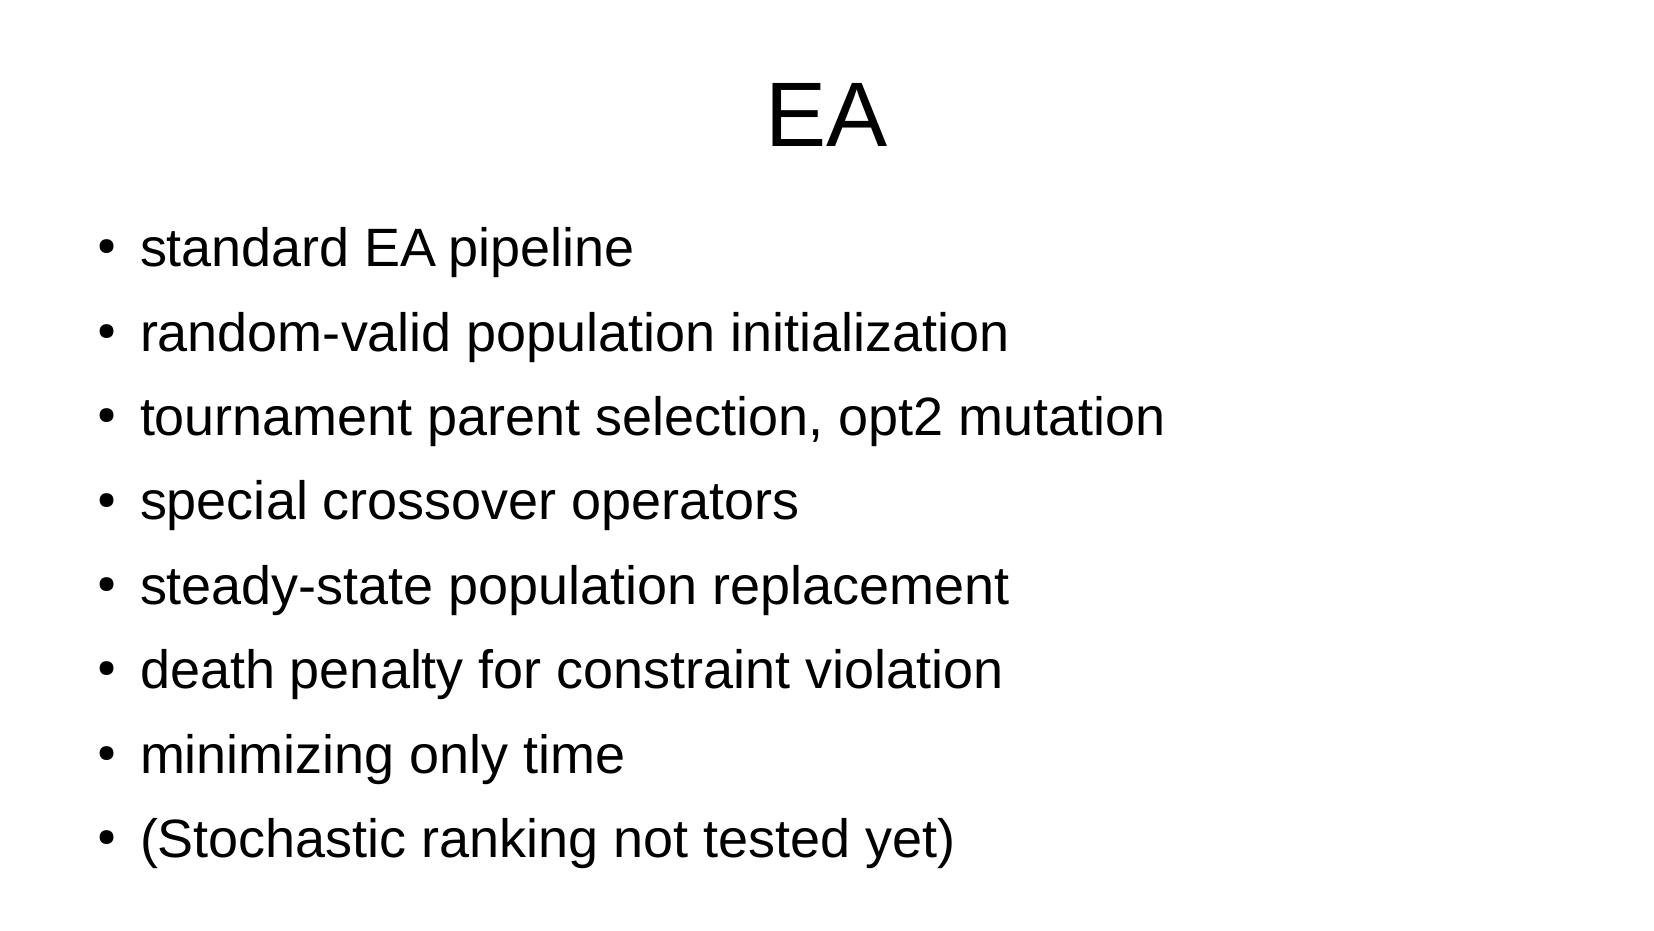

# EA
standard EA pipeline
random-valid population initialization
tournament parent selection, opt2 mutation
special crossover operators
steady-state population replacement
death penalty for constraint violation
minimizing only time
(Stochastic ranking not tested yet)